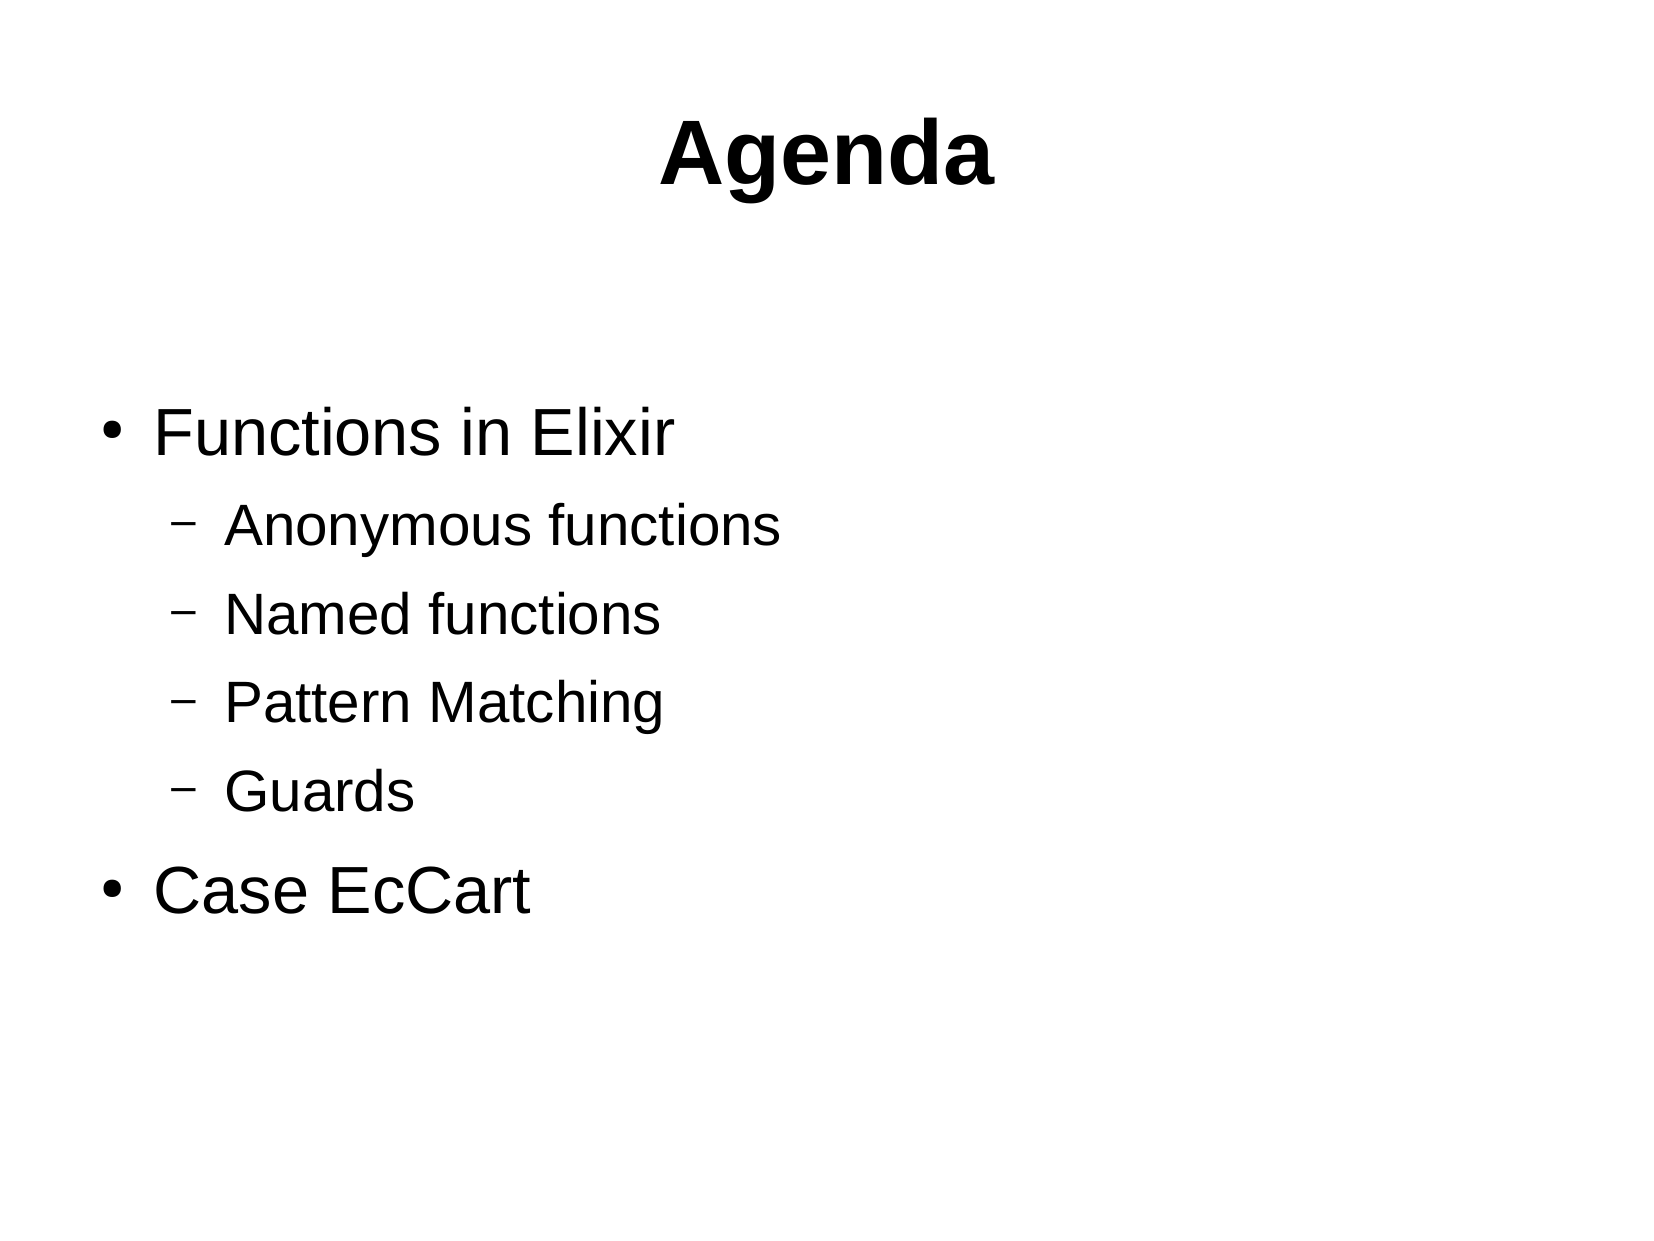

# Agenda
Functions in Elixir
Anonymous functions
Named functions
Pattern Matching
Guards
Case EcCart